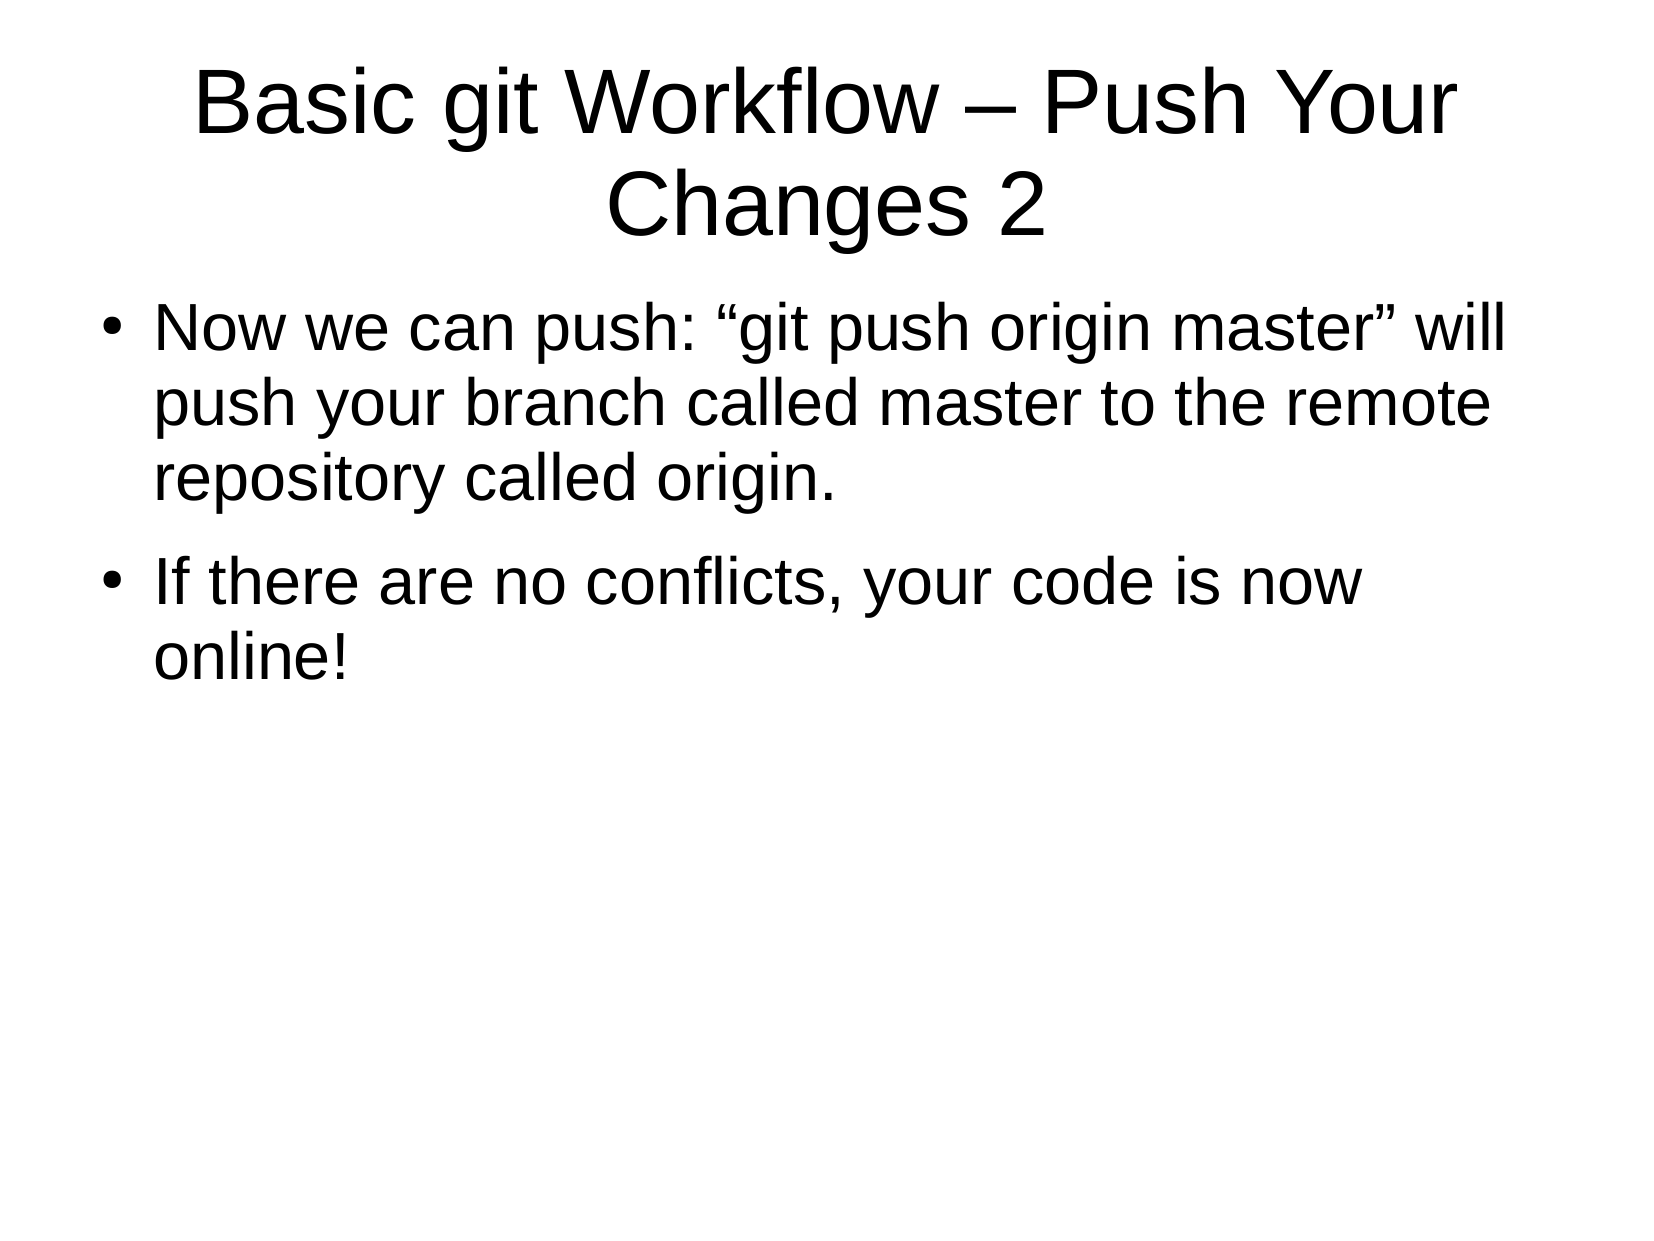

# Basic git Workflow – Push Your Changes 2
Now we can push: “git push origin master” will push your branch called master to the remote repository called origin.
If there are no conflicts, your code is now online!